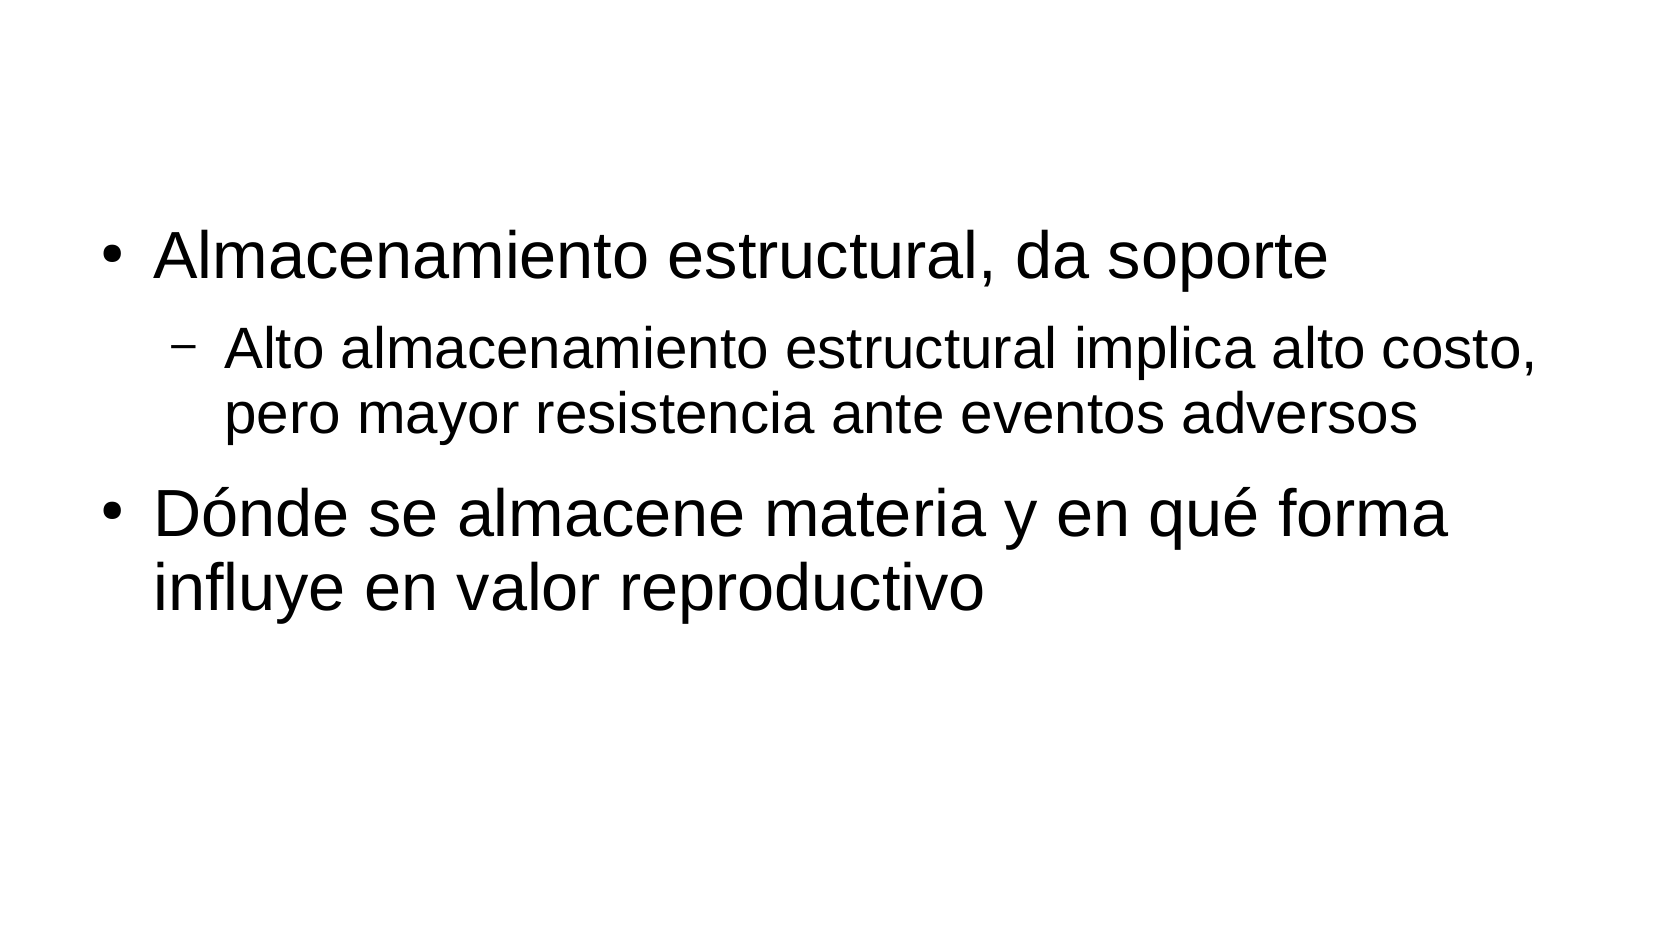

# Almacenamiento estructural, da soporte
Alto almacenamiento estructural implica alto costo, pero mayor resistencia ante eventos adversos
Dónde se almacene materia y en qué forma influye en valor reproductivo